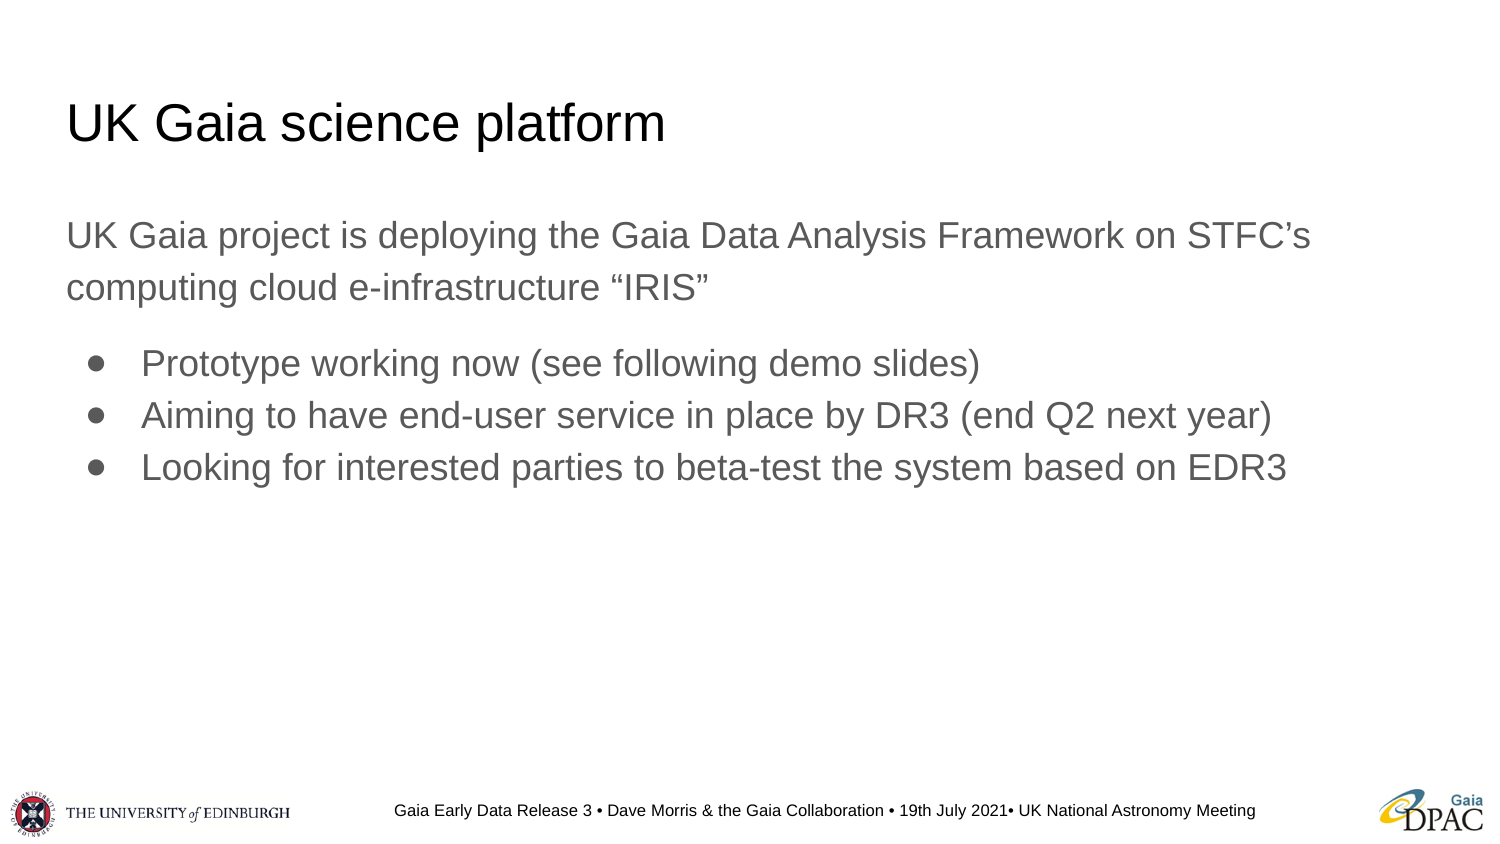

# UK Gaia science platform
UK Gaia project is deploying the Gaia Data Analysis Framework on STFC’s computing cloud e-infrastructure “IRIS”
Prototype working now (see following demo slides)
Aiming to have end-user service in place by DR3 (end Q2 next year)
Looking for interested parties to beta-test the system based on EDR3
Gaia Early Data Release 3 • Dave Morris & the Gaia Collaboration • 19th July 2021• UK National Astronomy Meeting